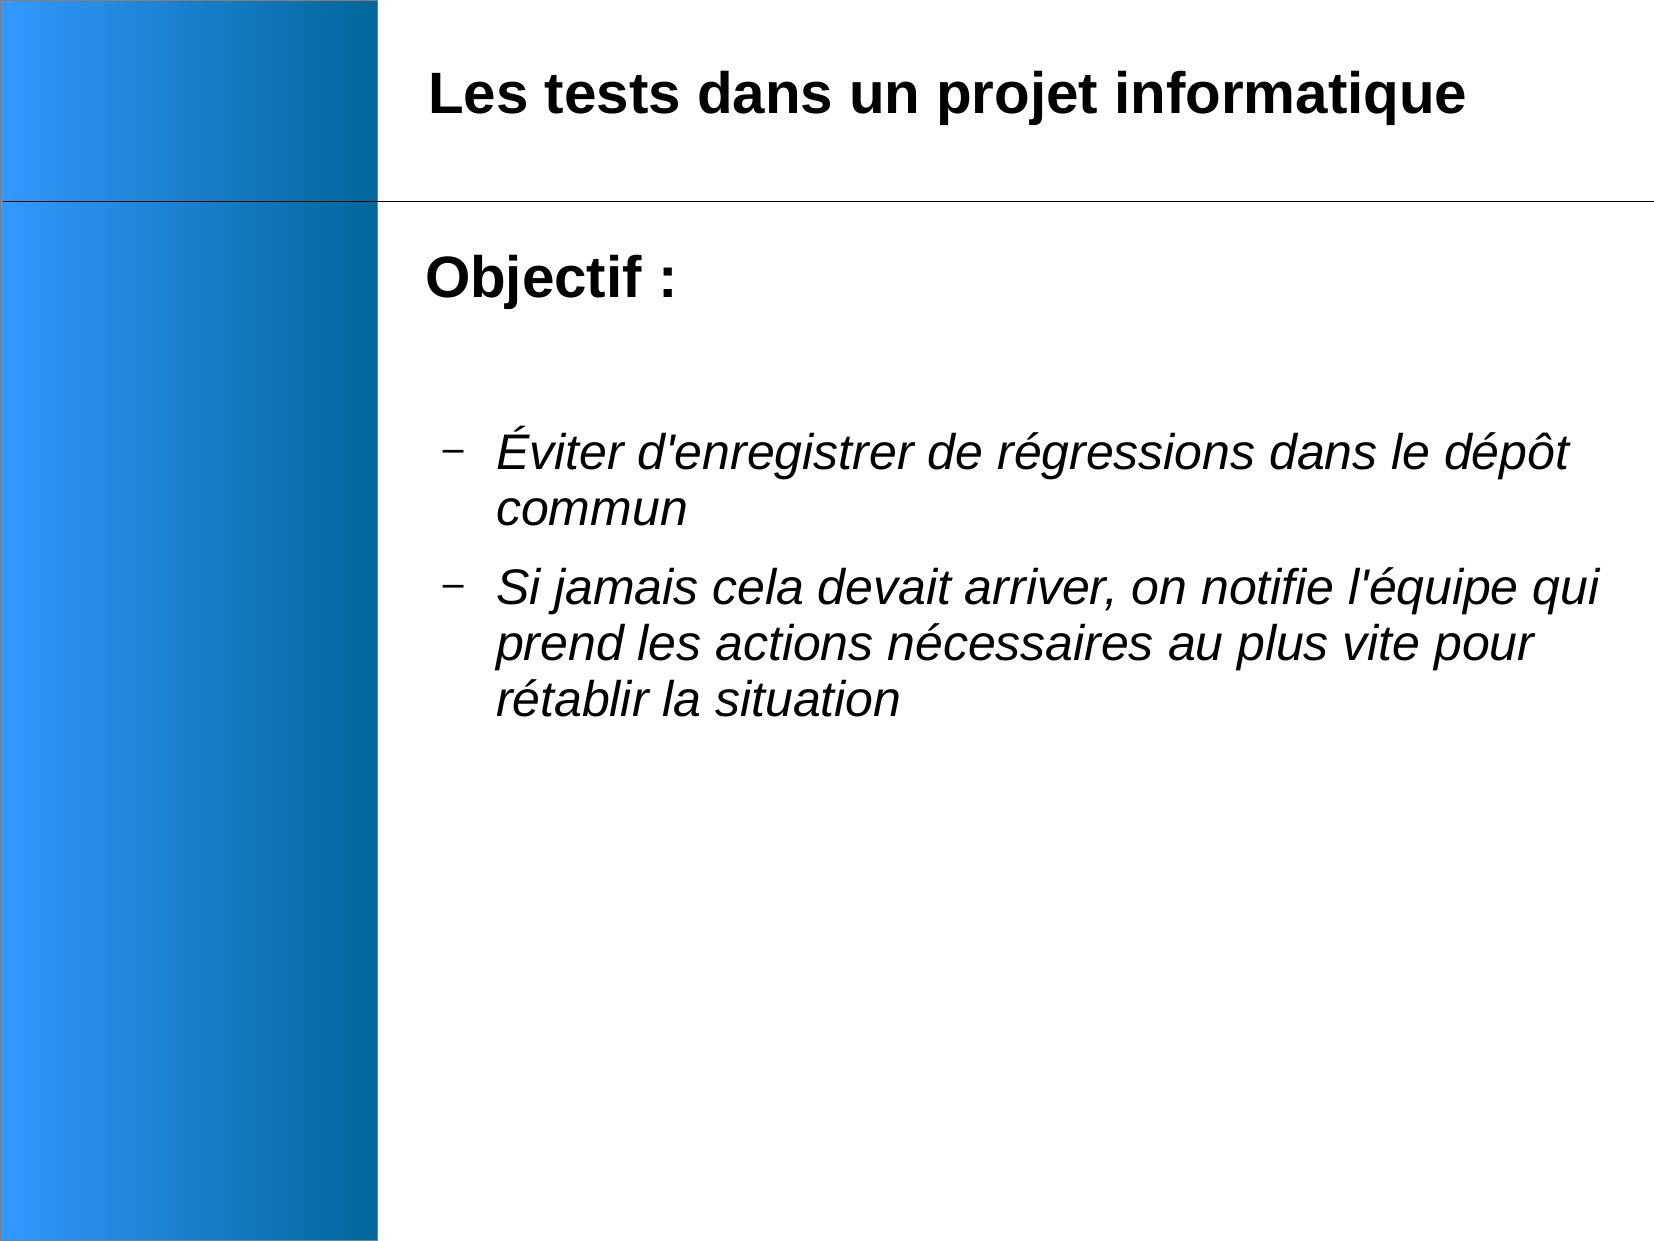

Les tests dans un projet informatique
#
Objectif :
Éviter d'enregistrer de régressions dans le dépôt commun
Si jamais cela devait arriver, on notifie l'équipe qui prend les actions nécessaires au plus vite pour rétablir la situation